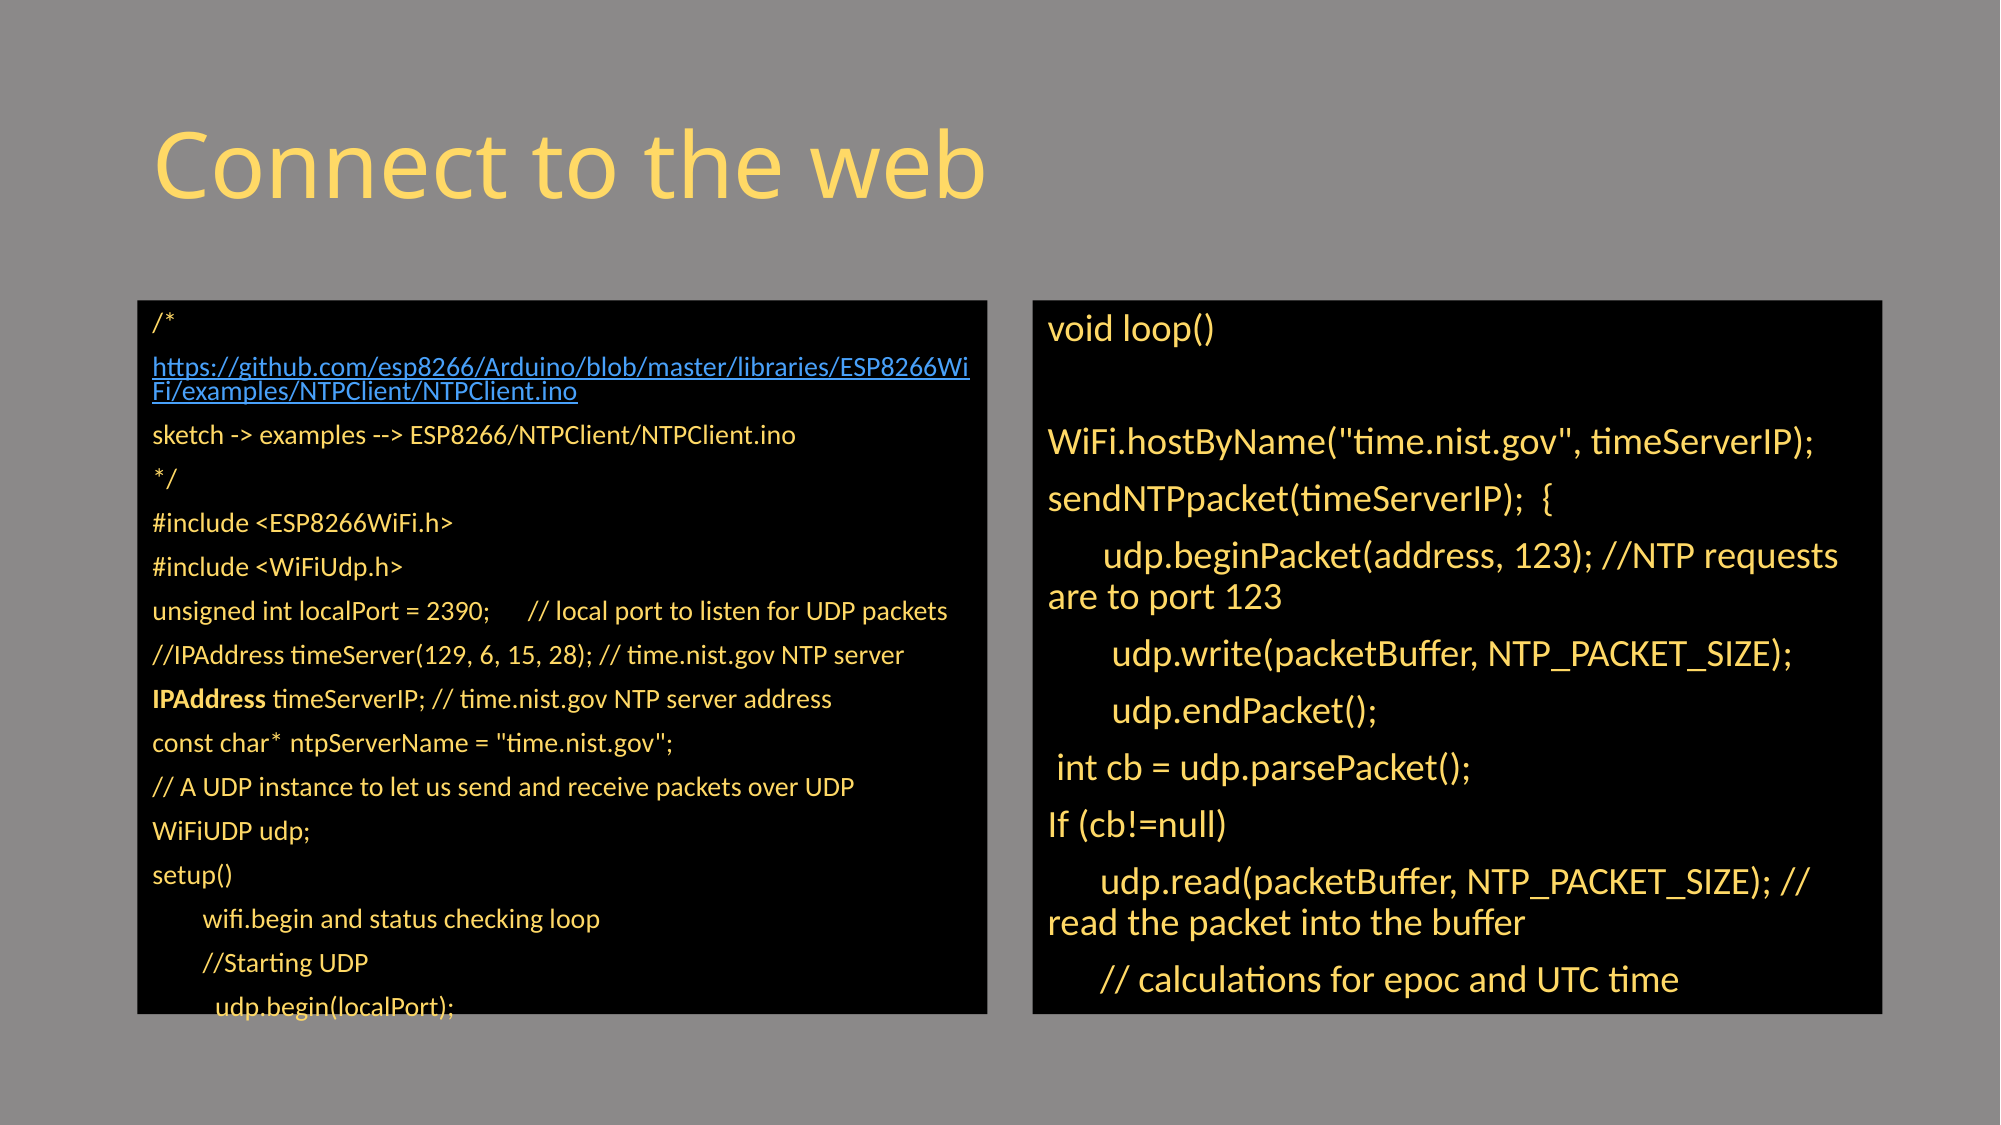

# Connect to the web
/*
https://github.com/esp8266/Arduino/blob/master/libraries/ESP8266WiFi/examples/NTPClient/NTPClient.ino
sketch -> examples --> ESP8266/NTPClient/NTPClient.ino
*/
#include <ESP8266WiFi.h>
#include <WiFiUdp.h>
unsigned int localPort = 2390; // local port to listen for UDP packets
//IPAddress timeServer(129, 6, 15, 28); // time.nist.gov NTP server
IPAddress timeServerIP; // time.nist.gov NTP server address
const char* ntpServerName = "time.nist.gov";
// A UDP instance to let us send and receive packets over UDP
WiFiUDP udp;
setup()
	wifi.begin and status checking loop
	//Starting UDP
	 udp.begin(localPort);
void loop()
WiFi.hostByName("time.nist.gov", timeServerIP);
sendNTPpacket(timeServerIP); {
	udp.beginPacket(address, 123); //NTP requests are to port 123
	 udp.write(packetBuffer, NTP_PACKET_SIZE);
	 udp.endPacket();
 int cb = udp.parsePacket();
If (cb!=null)
 udp.read(packetBuffer, NTP_PACKET_SIZE); // read the packet into the buffer
 // calculations for epoc and UTC time